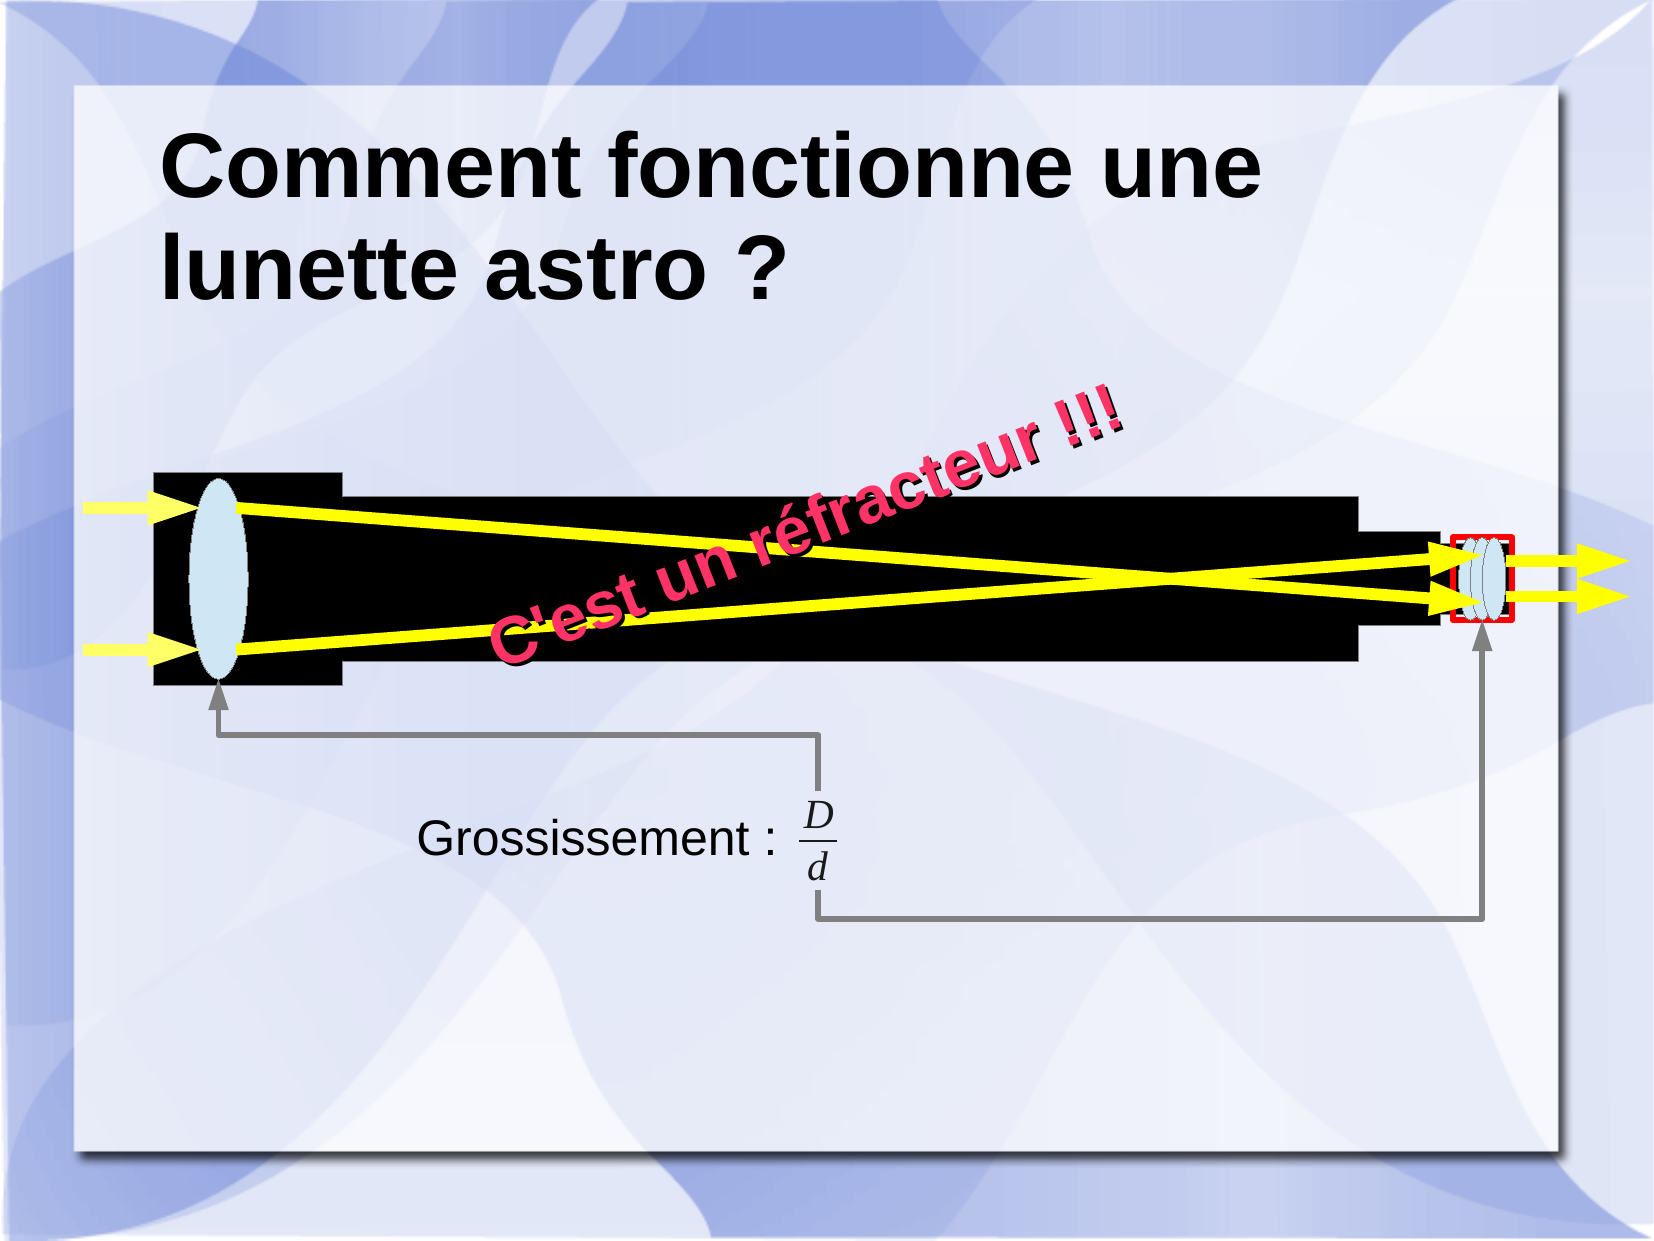

# Comment fonctionne une lunette astro ?
C'est un réfracteur !!!
Grossissement :